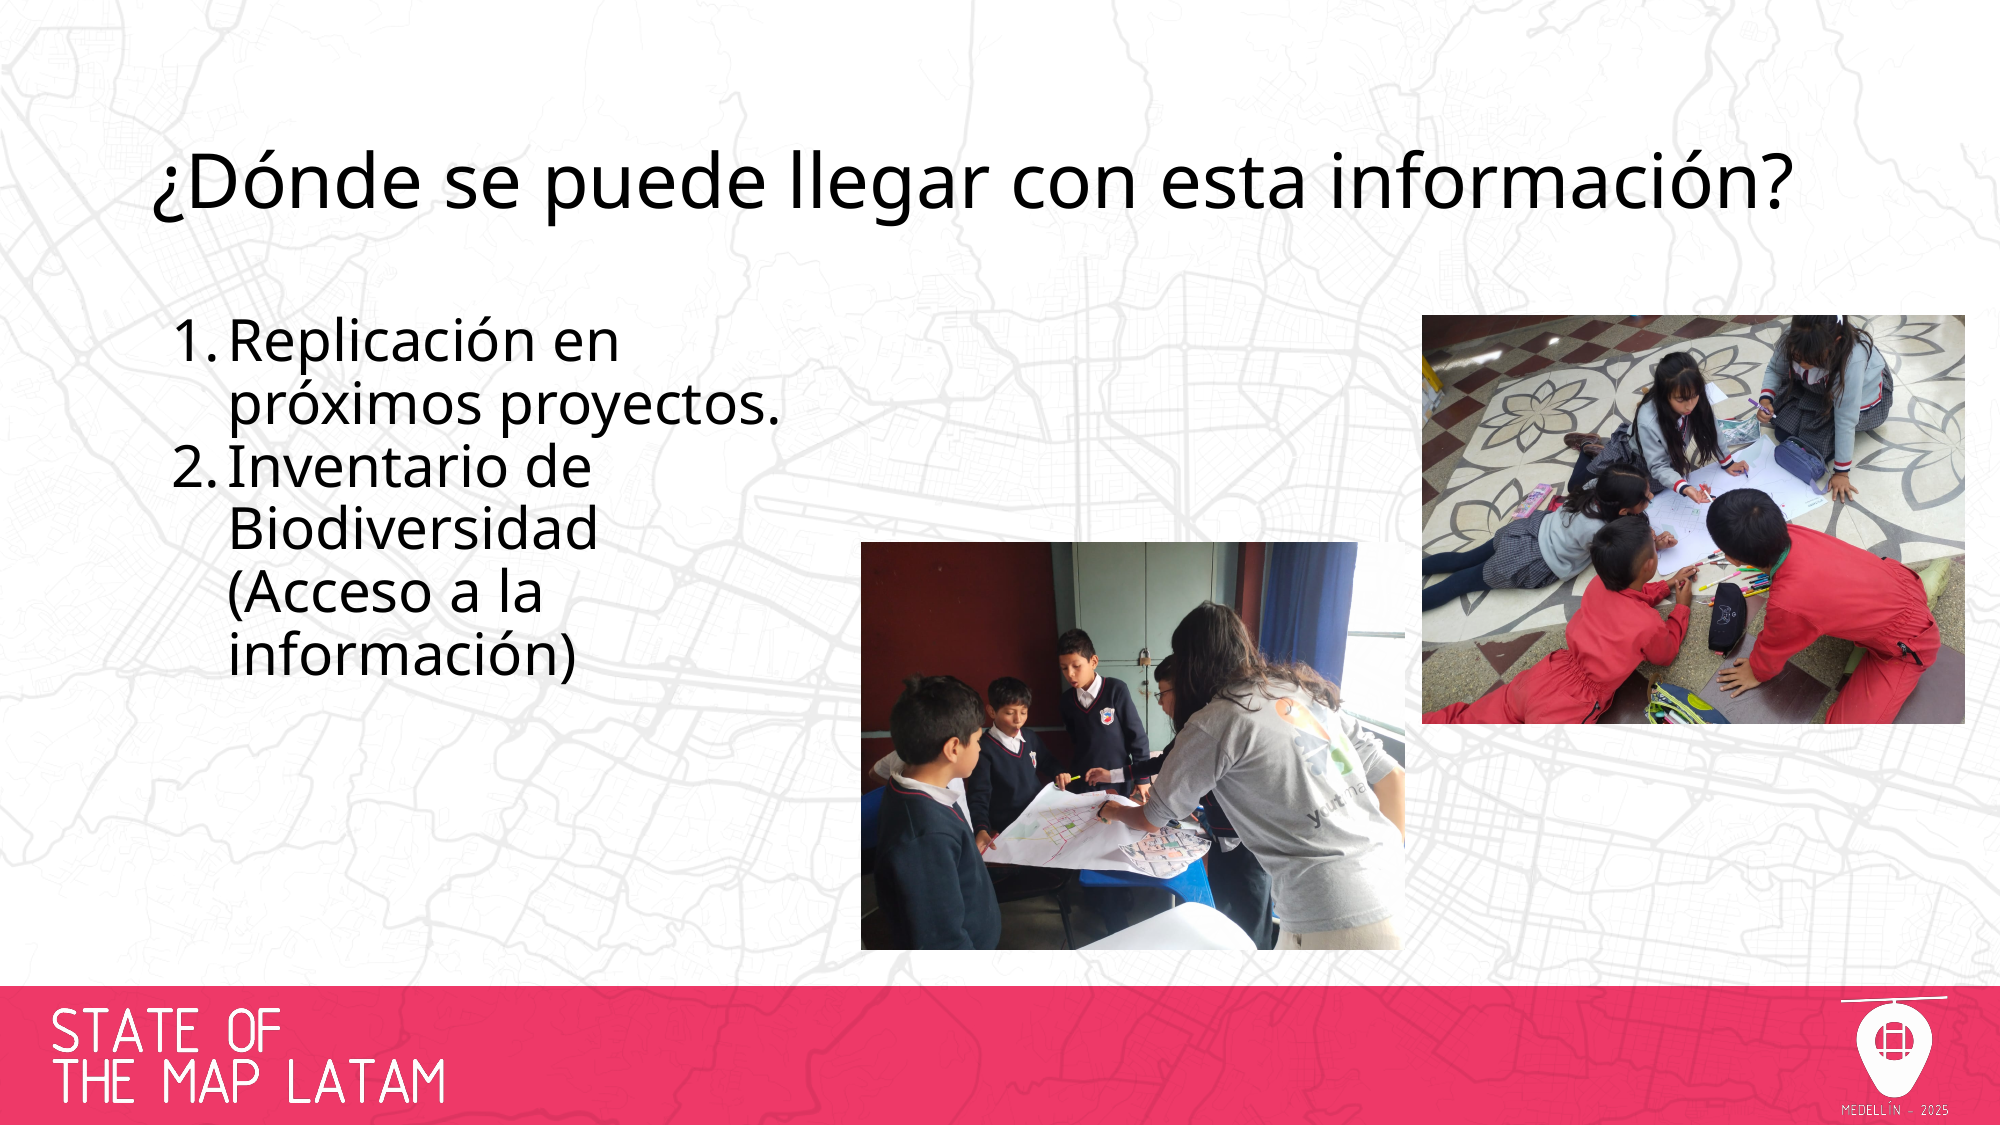

# ¿Dónde se puede llegar con esta información?
Replicación en próximos proyectos.
Inventario de Biodiversidad (Acceso a la información)